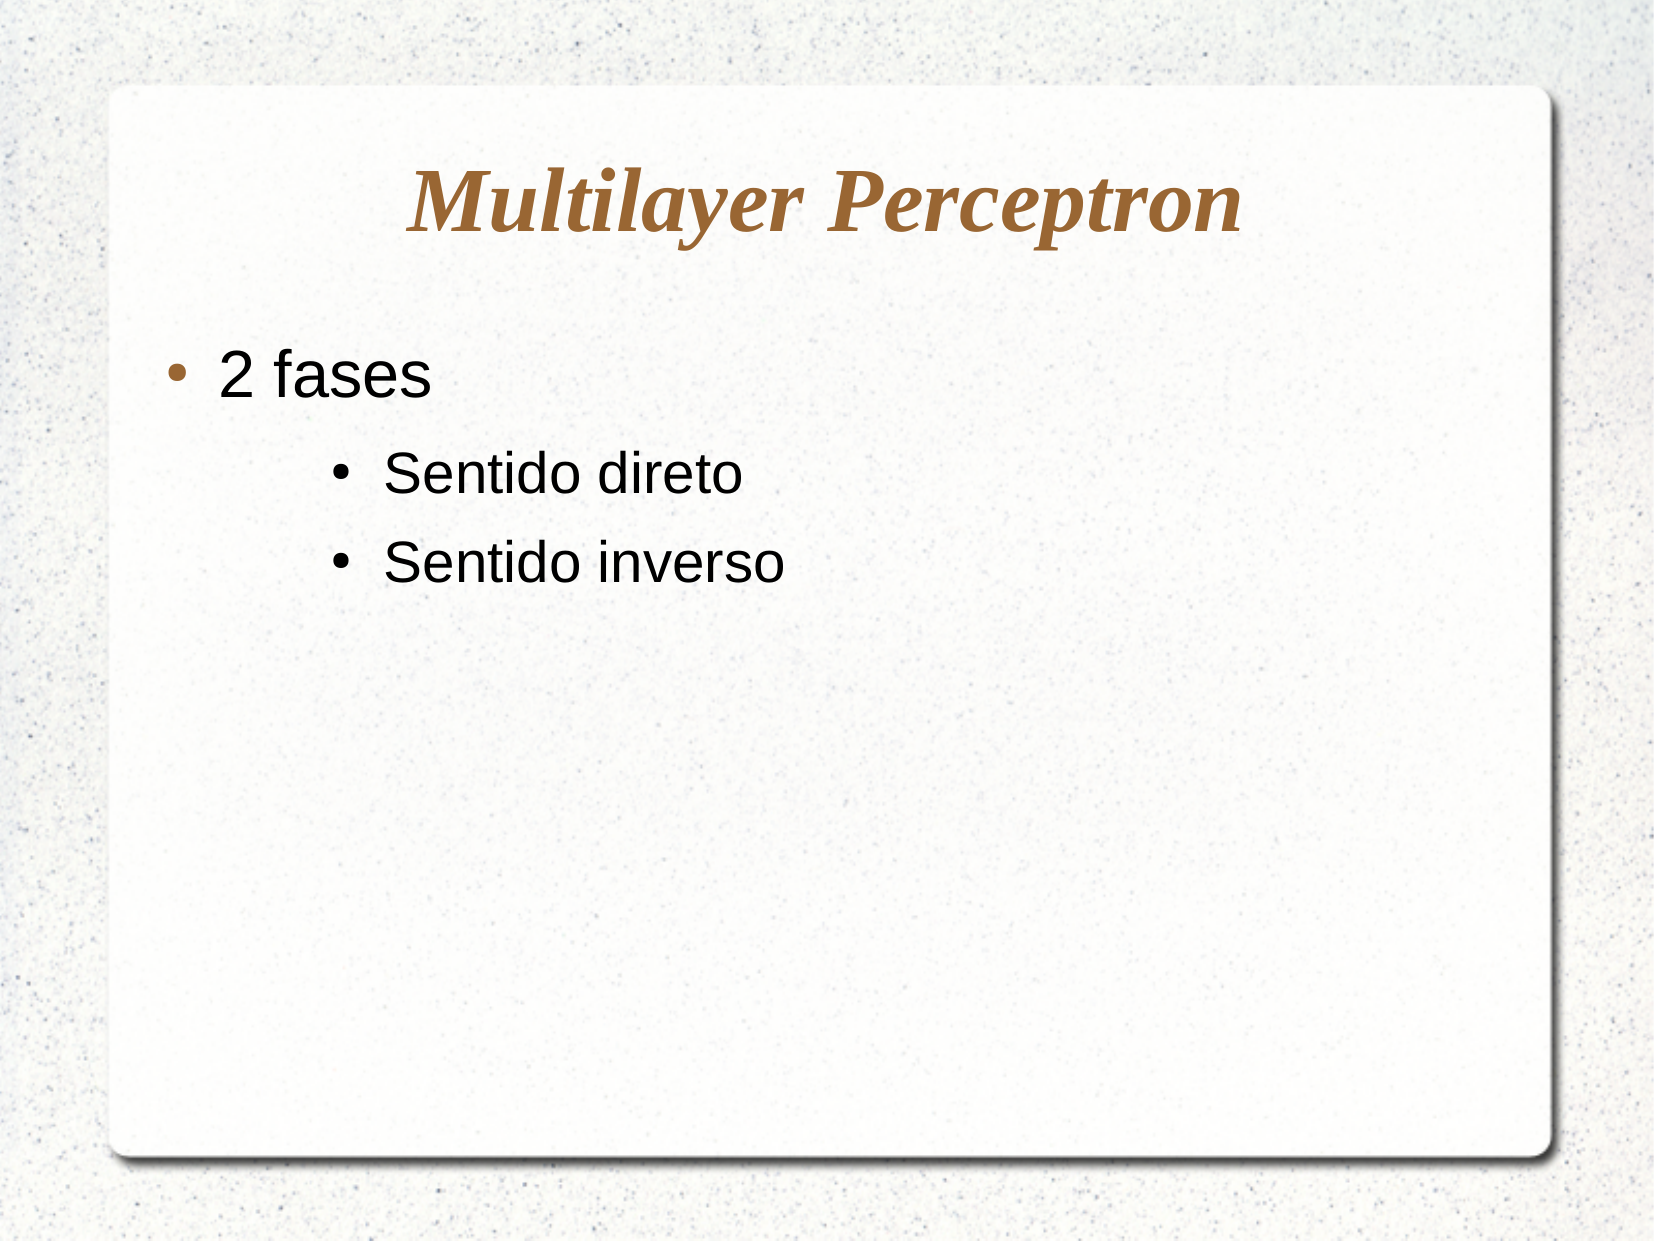

# Multilayer Perceptron
2 fases
Sentido direto
Sentido inverso